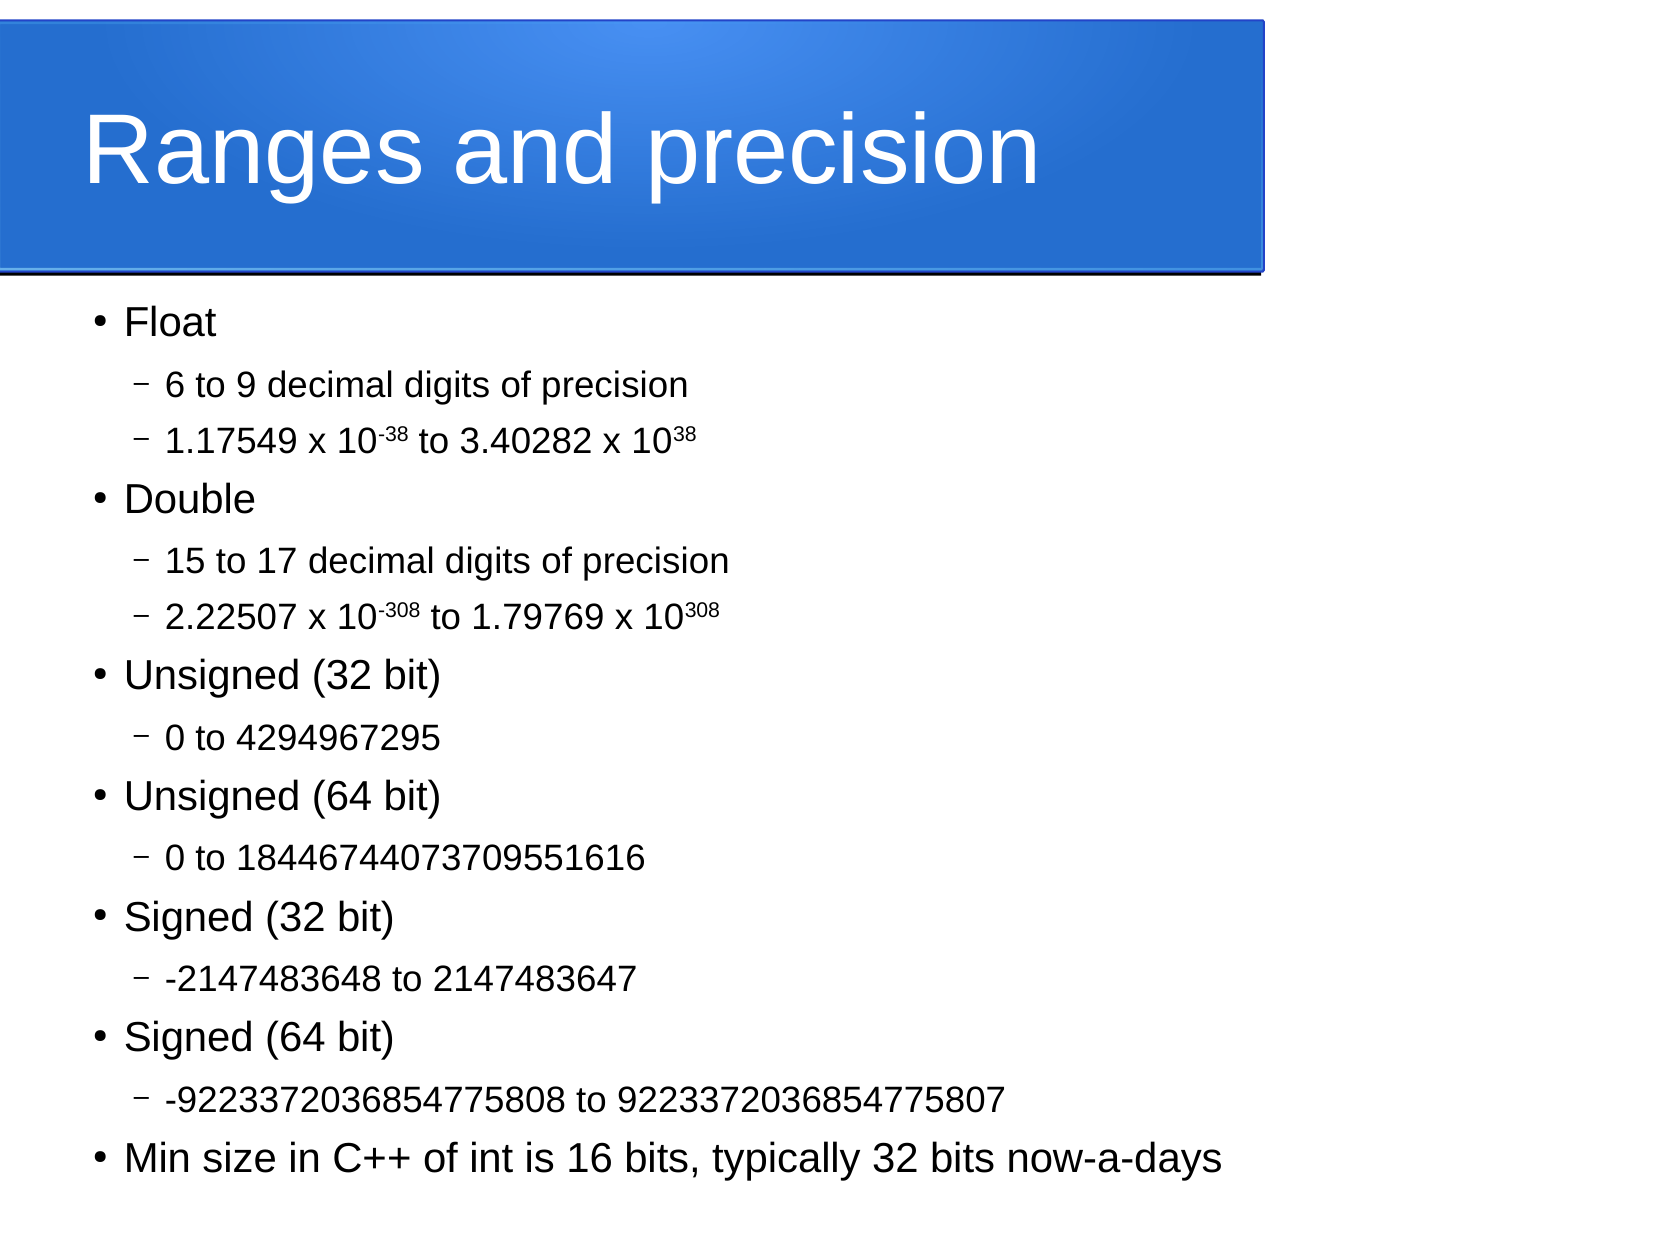

# Ranges and precision
Float
6 to 9 decimal digits of precision
1.17549 x 10-38 to 3.40282 x 1038
Double
15 to 17 decimal digits of precision
2.22507 x 10-308 to 1.79769 x 10308
Unsigned (32 bit)
0 to 4294967295
Unsigned (64 bit)
0 to 18446744073709551616
Signed (32 bit)
-2147483648 to 2147483647
Signed (64 bit)
-9223372036854775808 to 9223372036854775807
Min size in C++ of int is 16 bits, typically 32 bits now-a-days